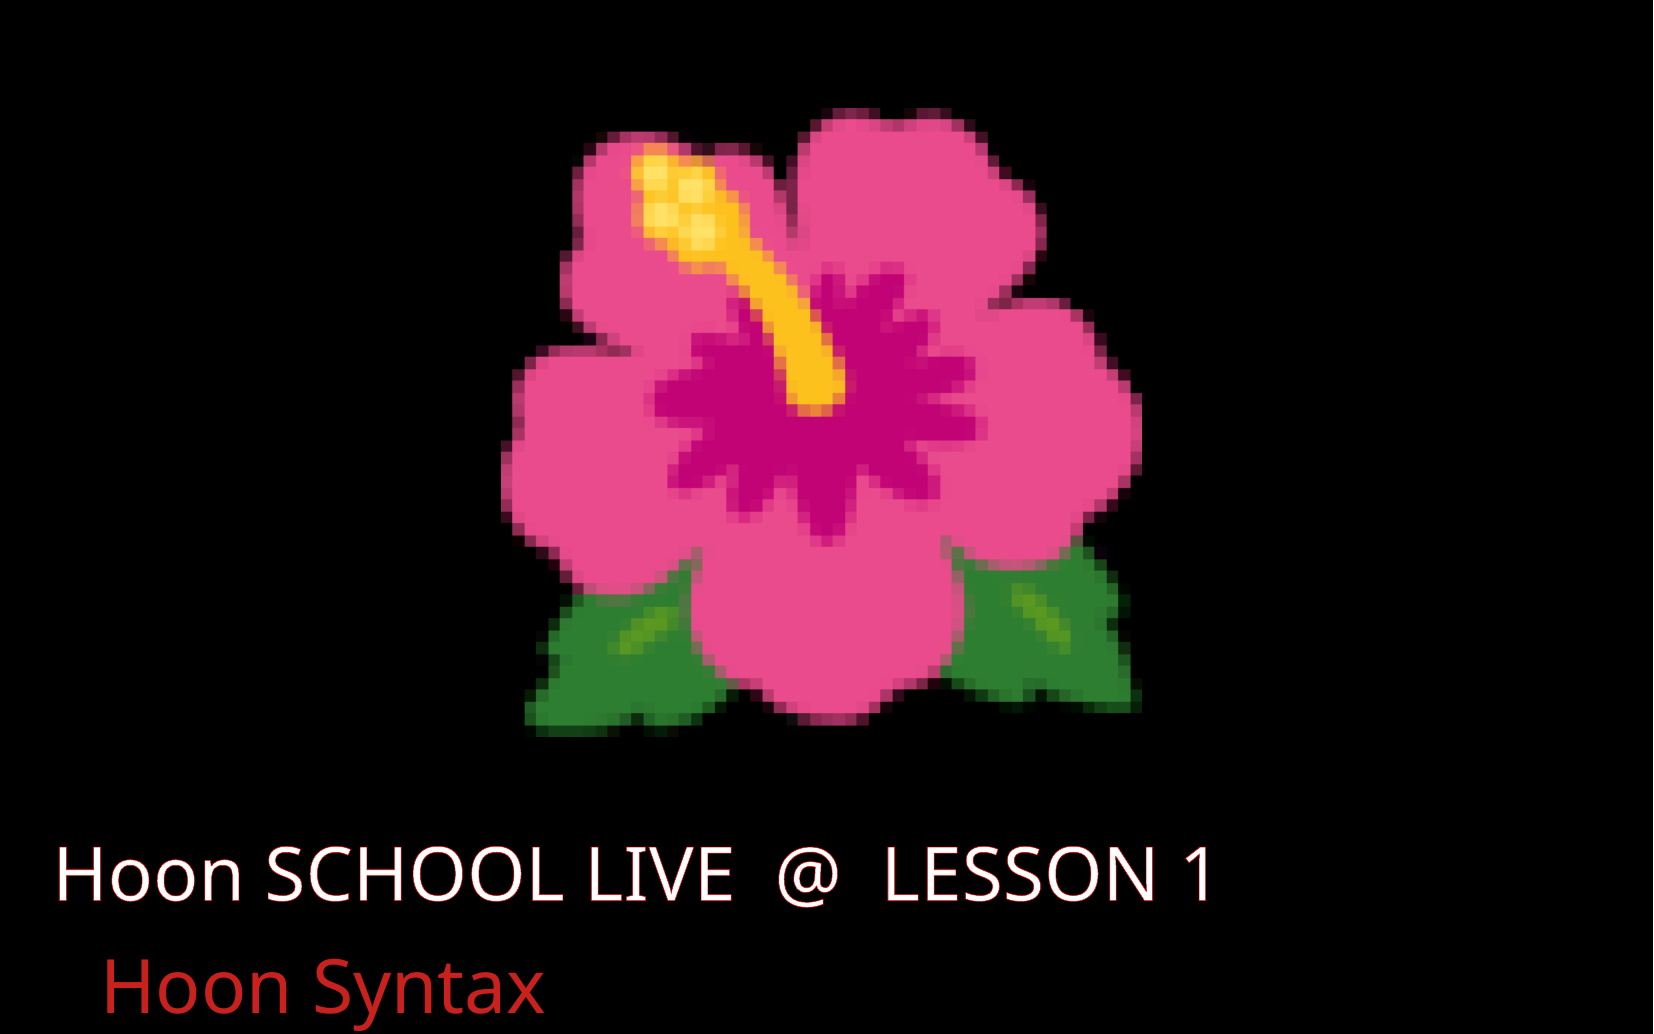

Hoon SCHOOL LIVE @ LESSON 1
AHoon Syntax